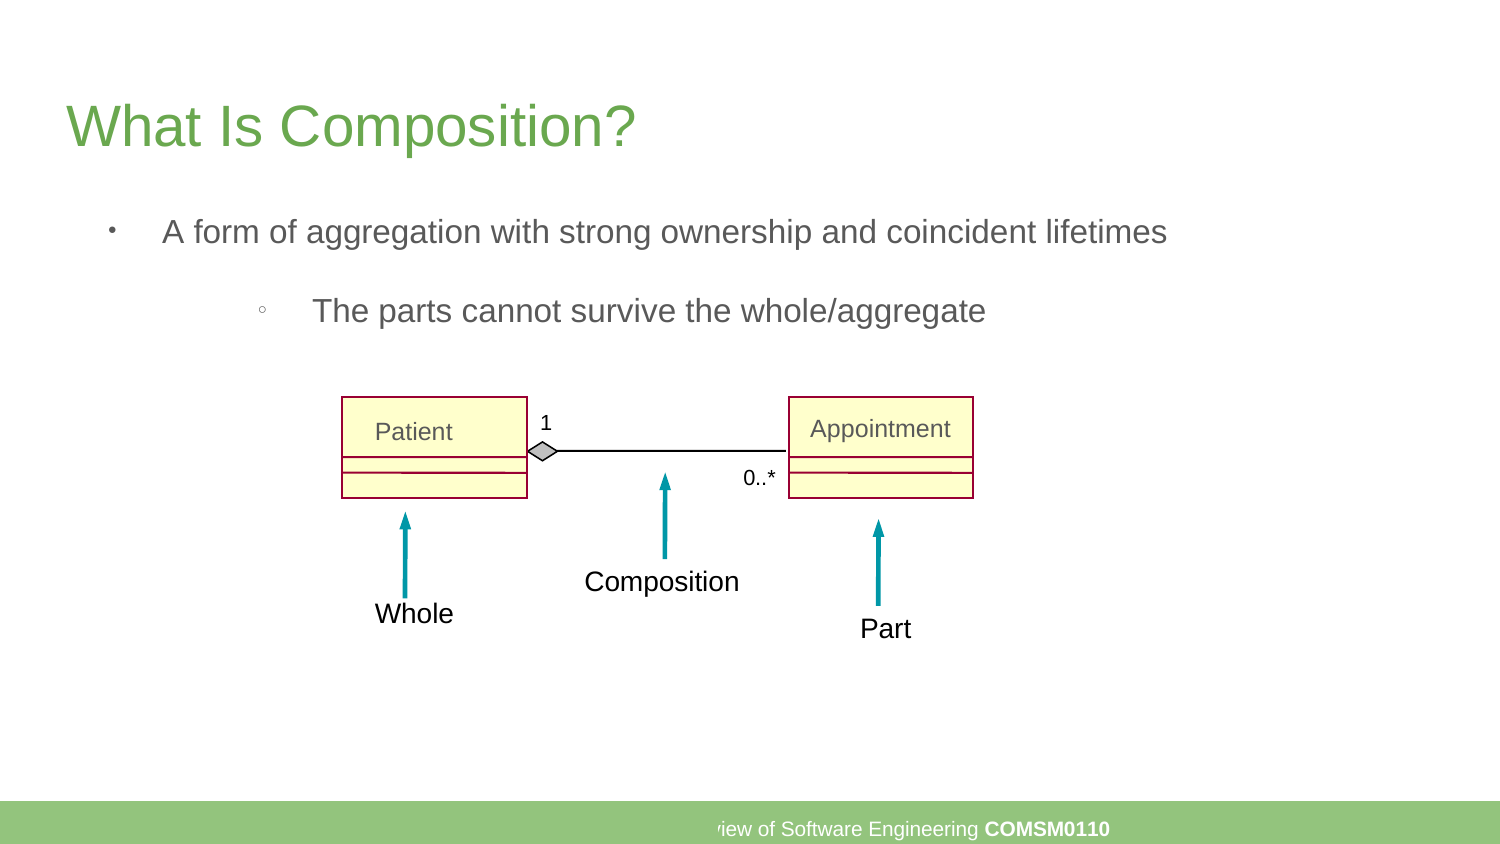

# What Is Composition?
A form of aggregation with strong ownership and coincident lifetimes
The parts cannot survive the whole/aggregate
1
Appointment
Patient
0..*
Composition
Whole
Part